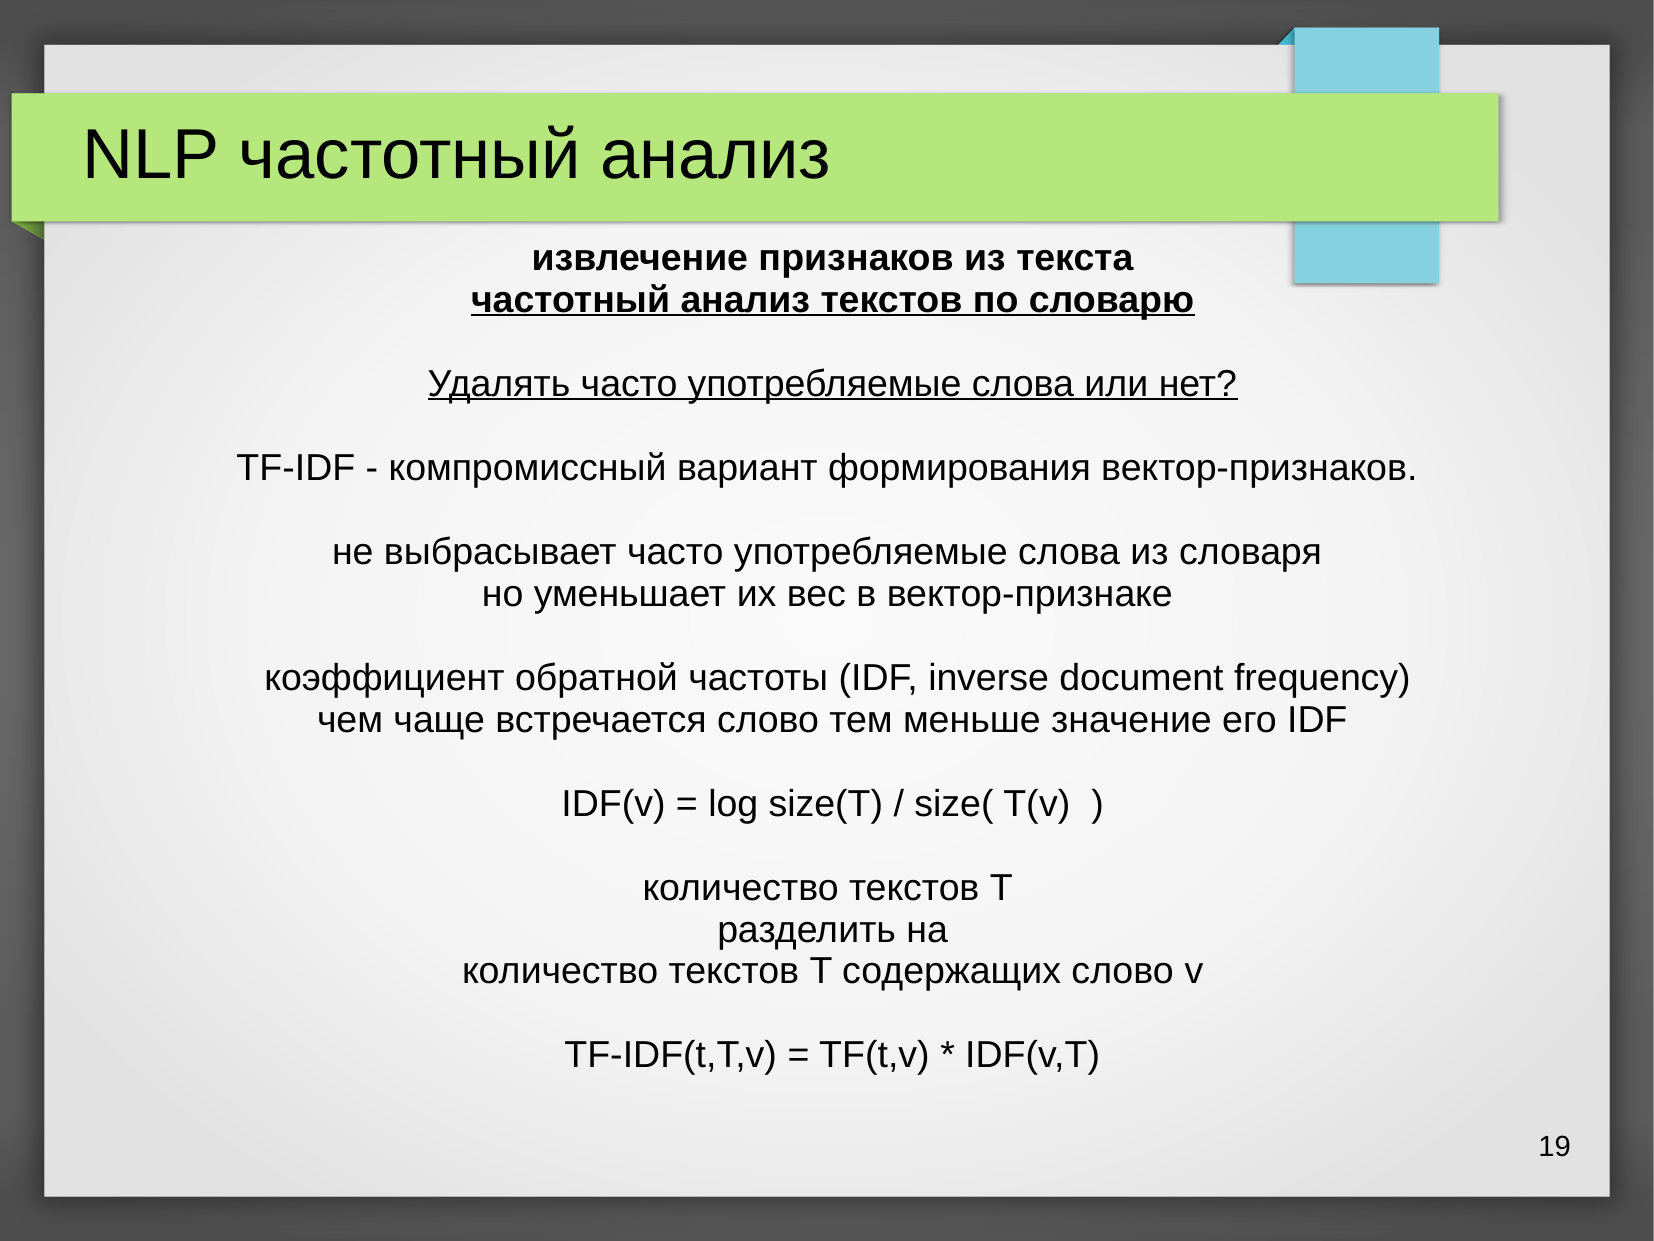

# NLP частотный анализ
извлечение признаков из текста
частотный анализ текстов по словарю
Удалять часто употребляемые слова или нет?
TF-IDF - компромиссный вариант формирования вектор-признаков.
не выбрасывает часто употребляемые слова из словаря
но уменьшает их вес в вектор-признаке
 коэффициент обратной частоты (IDF, inverse document frequency)
чем чаще встречается слово тем меньше значение его IDF
IDF(v) = log size(T) / size( T(v) )
количество текстов T
разделить на
количество текстов T содержащих слово v
TF-IDF(t,T,v) = TF(t,v) * IDF(v,T)
19